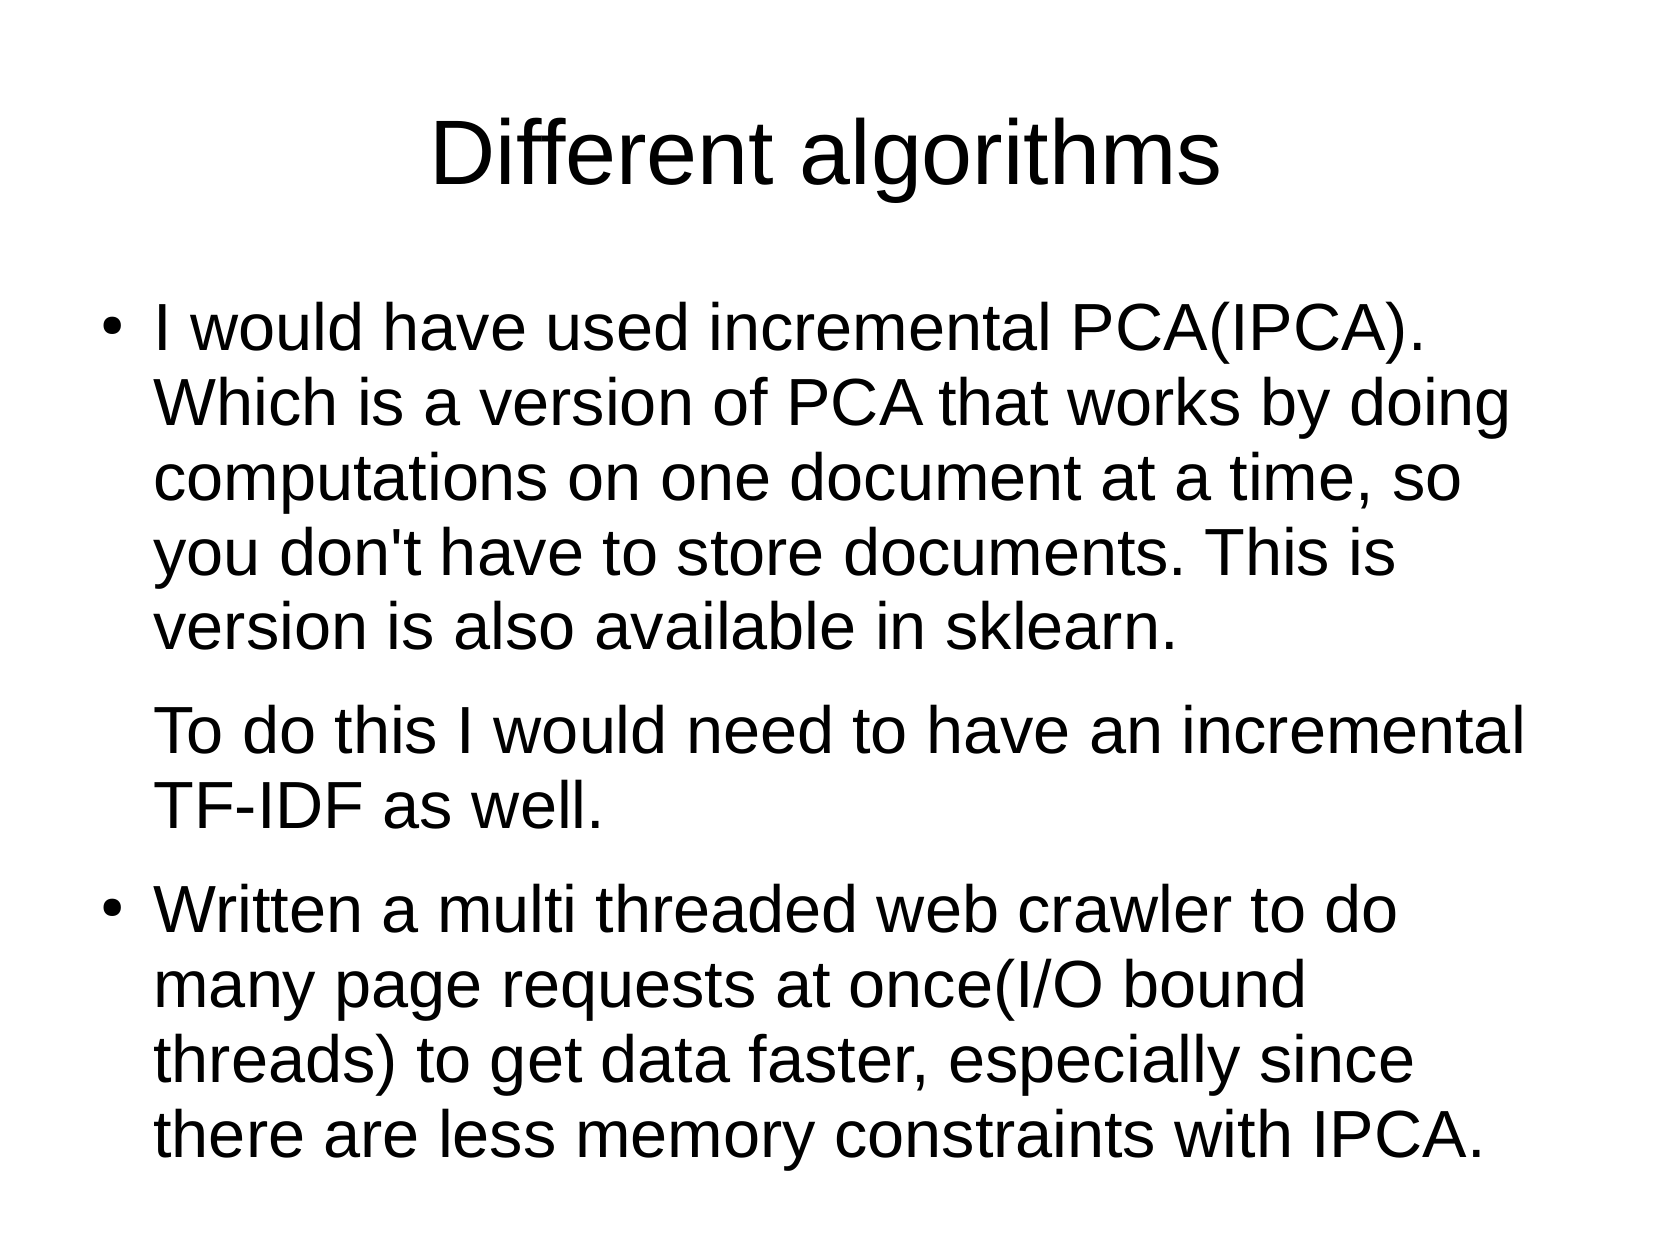

# Different algorithms
I would have used incremental PCA(IPCA). Which is a version of PCA that works by doing computations on one document at a time, so you don't have to store documents. This is version is also available in sklearn.
To do this I would need to have an incremental TF-IDF as well.
Written a multi threaded web crawler to do many page requests at once(I/O bound threads) to get data faster, especially since there are less memory constraints with IPCA.